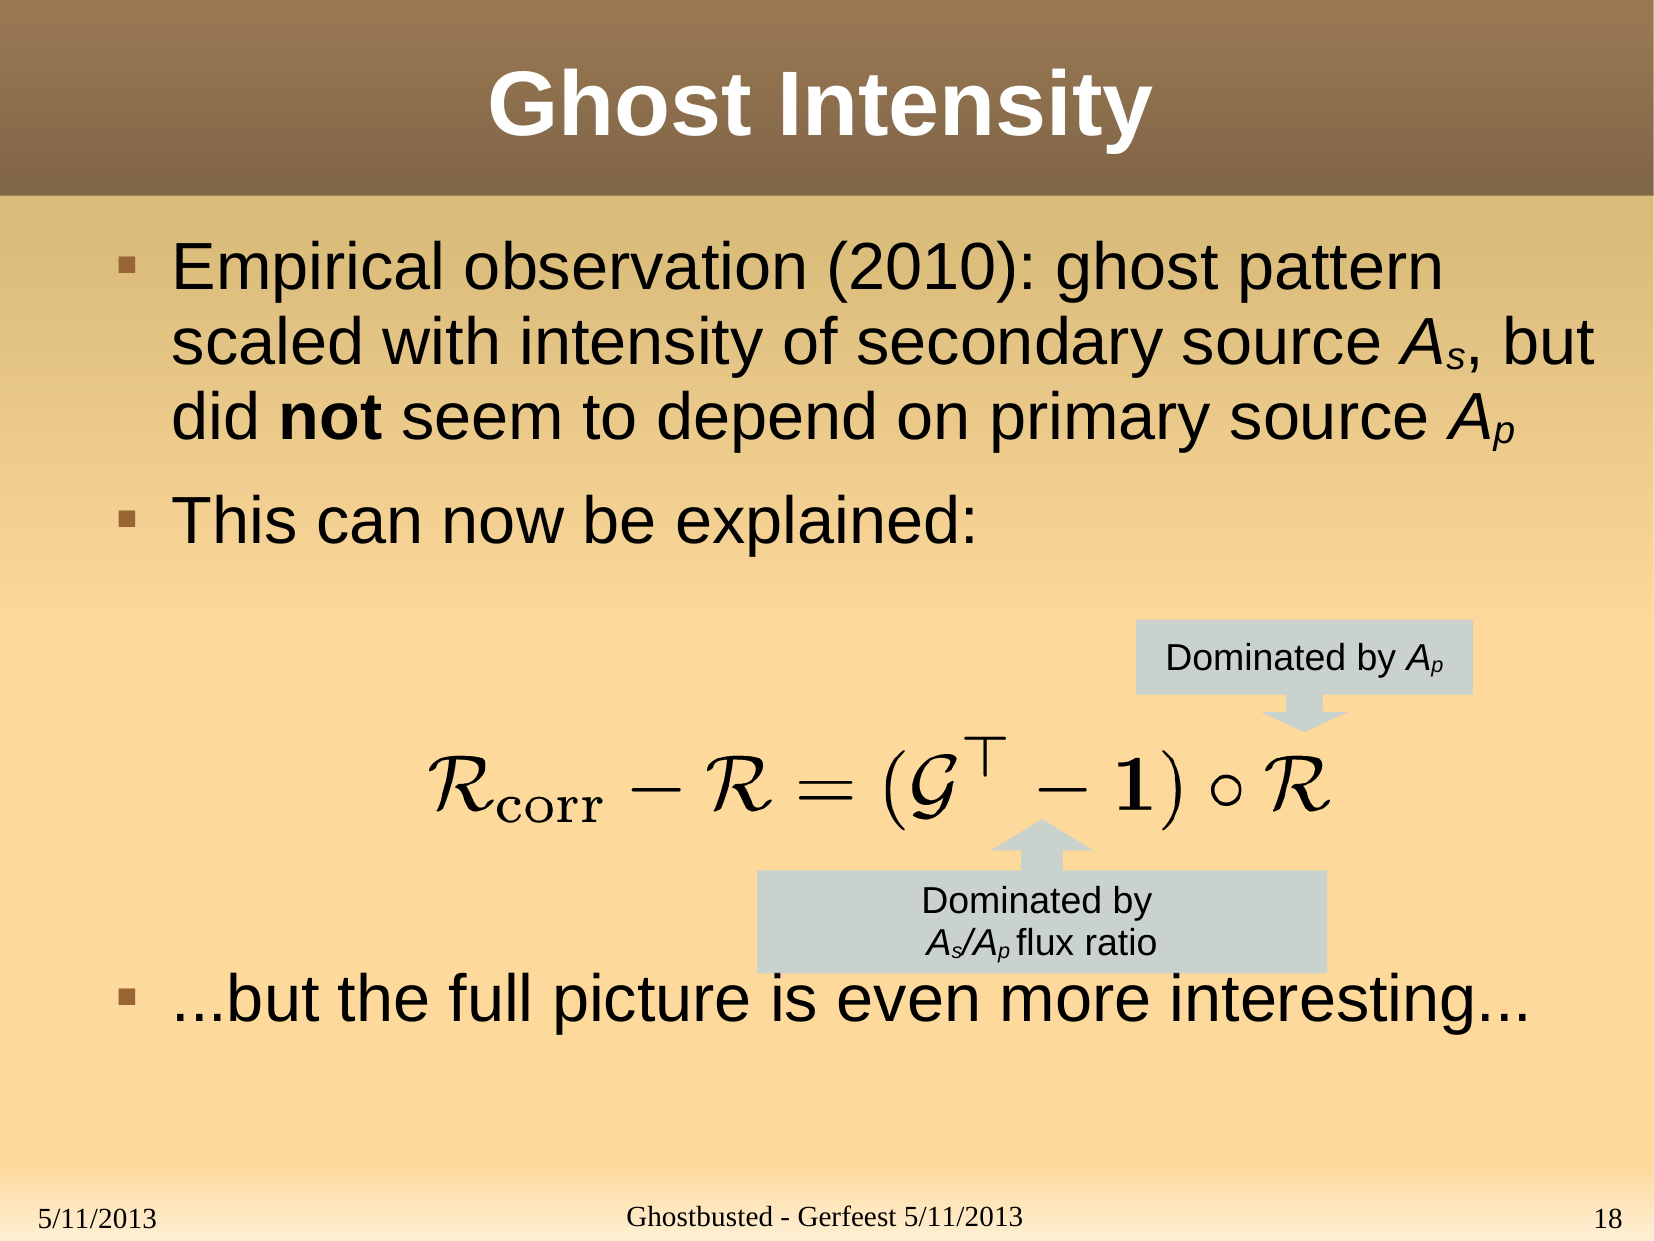

# Ghost Intensity
Empirical observation (2010): ghost pattern scaled with intensity of secondary source As, but did not seem to depend on primary source Ap
This can now be explained:
...but the full picture is even more interesting...
Dominated by Ap
Dominated by
As/Ap flux ratio
Ghostbusted - Gerfeest 5/11/2013
5/11/2013
18